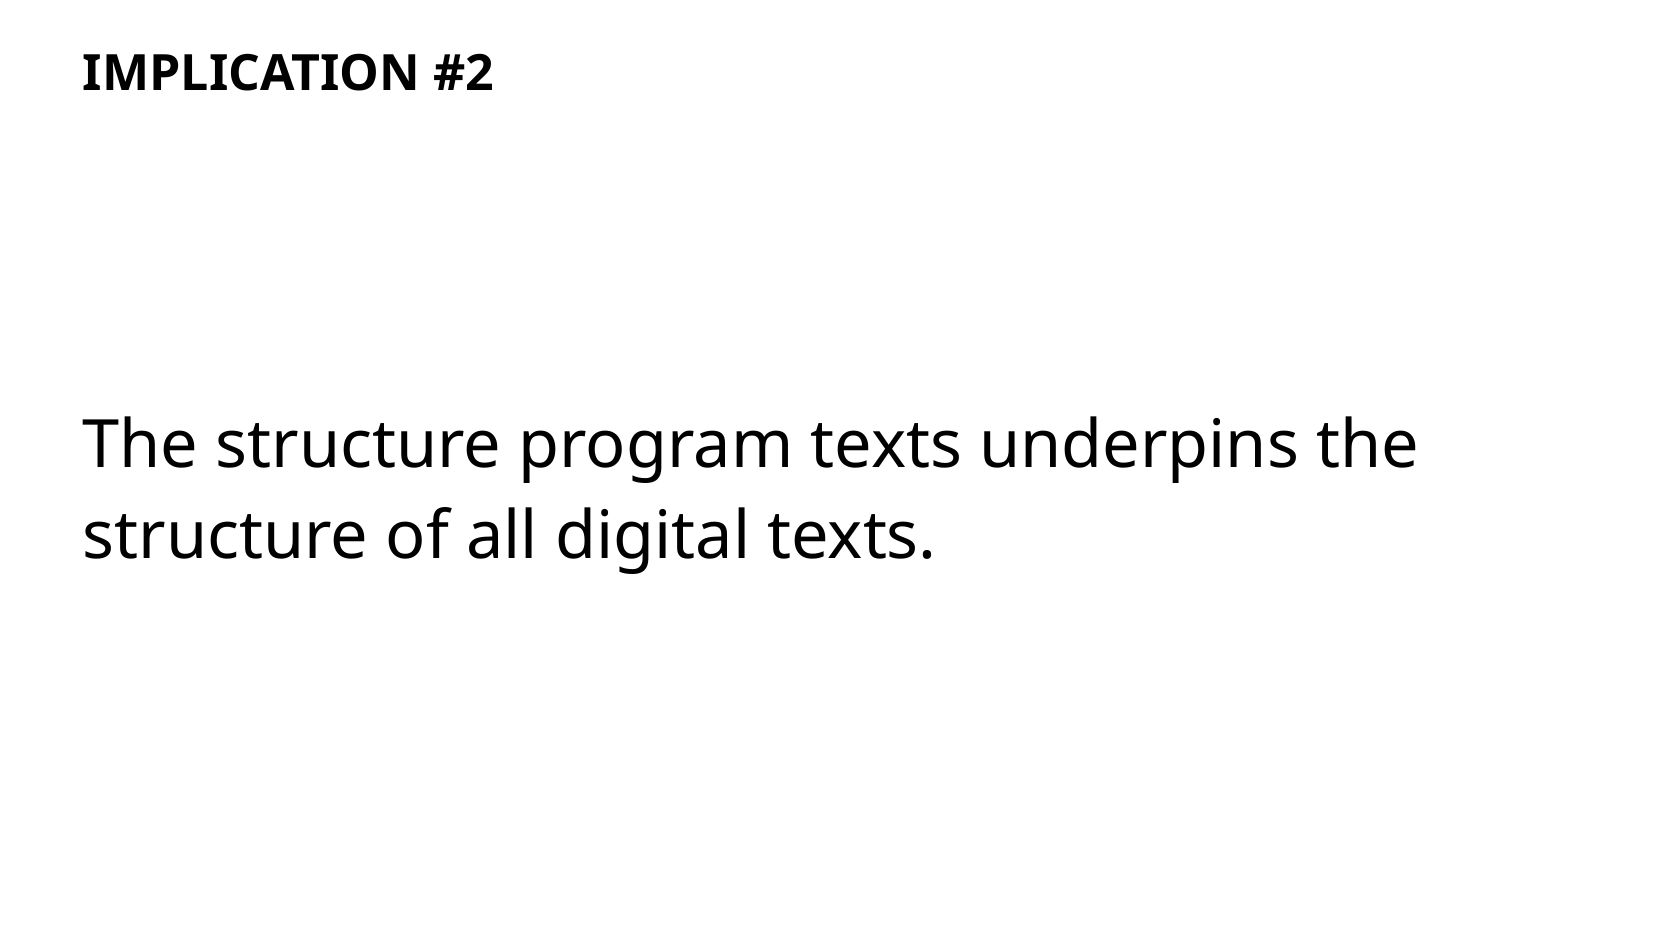

# IMPLICATION #2
The structure program texts underpins the structure of all digital texts.